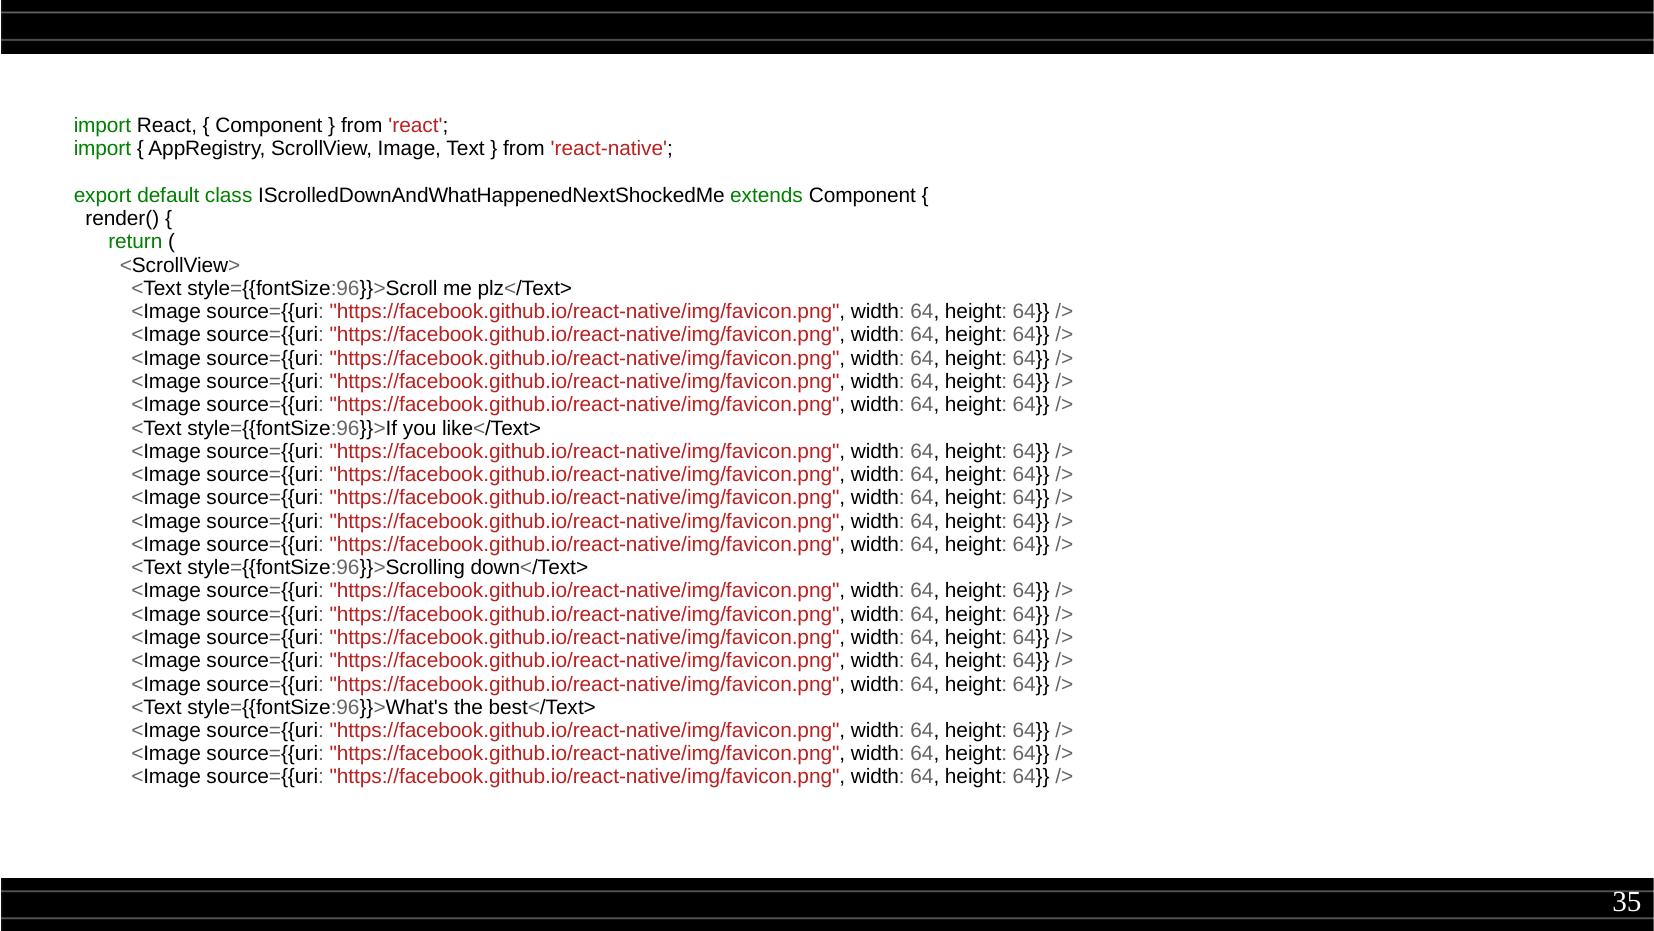

import React, { Component } from 'react';
import { AppRegistry, ScrollView, Image, Text } from 'react-native';
export default class IScrolledDownAndWhatHappenedNextShockedMe extends Component {
 render() {
 return (
 <ScrollView>
 <Text style={{fontSize:96}}>Scroll me plz</Text>
 <Image source={{uri: "https://facebook.github.io/react-native/img/favicon.png", width: 64, height: 64}} />
 <Image source={{uri: "https://facebook.github.io/react-native/img/favicon.png", width: 64, height: 64}} />
 <Image source={{uri: "https://facebook.github.io/react-native/img/favicon.png", width: 64, height: 64}} />
 <Image source={{uri: "https://facebook.github.io/react-native/img/favicon.png", width: 64, height: 64}} />
 <Image source={{uri: "https://facebook.github.io/react-native/img/favicon.png", width: 64, height: 64}} />
 <Text style={{fontSize:96}}>If you like</Text>
 <Image source={{uri: "https://facebook.github.io/react-native/img/favicon.png", width: 64, height: 64}} />
 <Image source={{uri: "https://facebook.github.io/react-native/img/favicon.png", width: 64, height: 64}} />
 <Image source={{uri: "https://facebook.github.io/react-native/img/favicon.png", width: 64, height: 64}} />
 <Image source={{uri: "https://facebook.github.io/react-native/img/favicon.png", width: 64, height: 64}} />
 <Image source={{uri: "https://facebook.github.io/react-native/img/favicon.png", width: 64, height: 64}} />
 <Text style={{fontSize:96}}>Scrolling down</Text>
 <Image source={{uri: "https://facebook.github.io/react-native/img/favicon.png", width: 64, height: 64}} />
 <Image source={{uri: "https://facebook.github.io/react-native/img/favicon.png", width: 64, height: 64}} />
 <Image source={{uri: "https://facebook.github.io/react-native/img/favicon.png", width: 64, height: 64}} />
 <Image source={{uri: "https://facebook.github.io/react-native/img/favicon.png", width: 64, height: 64}} />
 <Image source={{uri: "https://facebook.github.io/react-native/img/favicon.png", width: 64, height: 64}} />
 <Text style={{fontSize:96}}>What's the best</Text>
 <Image source={{uri: "https://facebook.github.io/react-native/img/favicon.png", width: 64, height: 64}} />
 <Image source={{uri: "https://facebook.github.io/react-native/img/favicon.png", width: 64, height: 64}} />
 <Image source={{uri: "https://facebook.github.io/react-native/img/favicon.png", width: 64, height: 64}} />